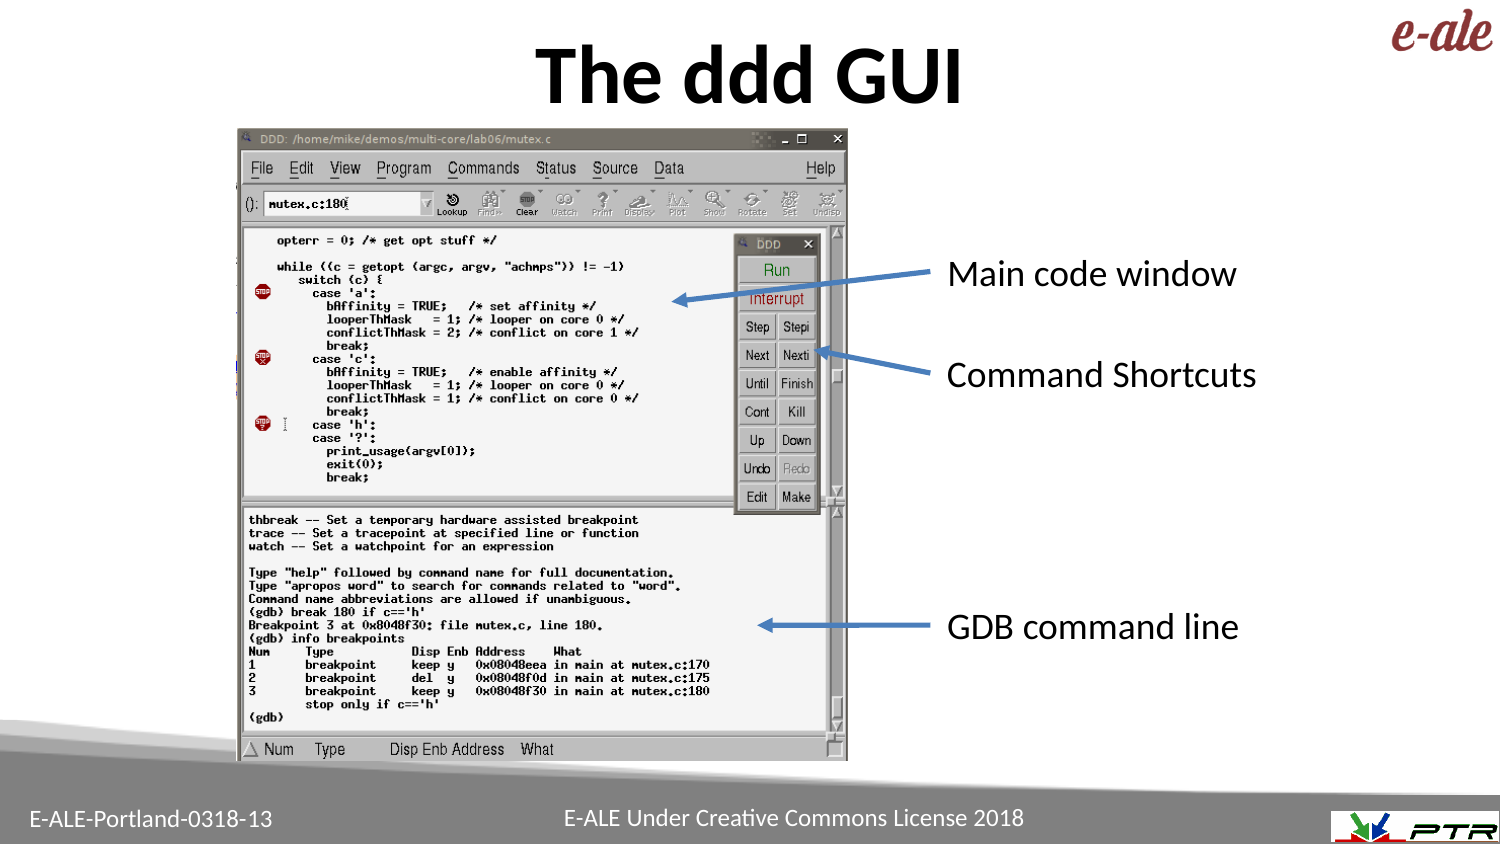

# The ddd GUI
Main code window
Command Shortcuts
GDB command line
E-ALE-Portland-0318-